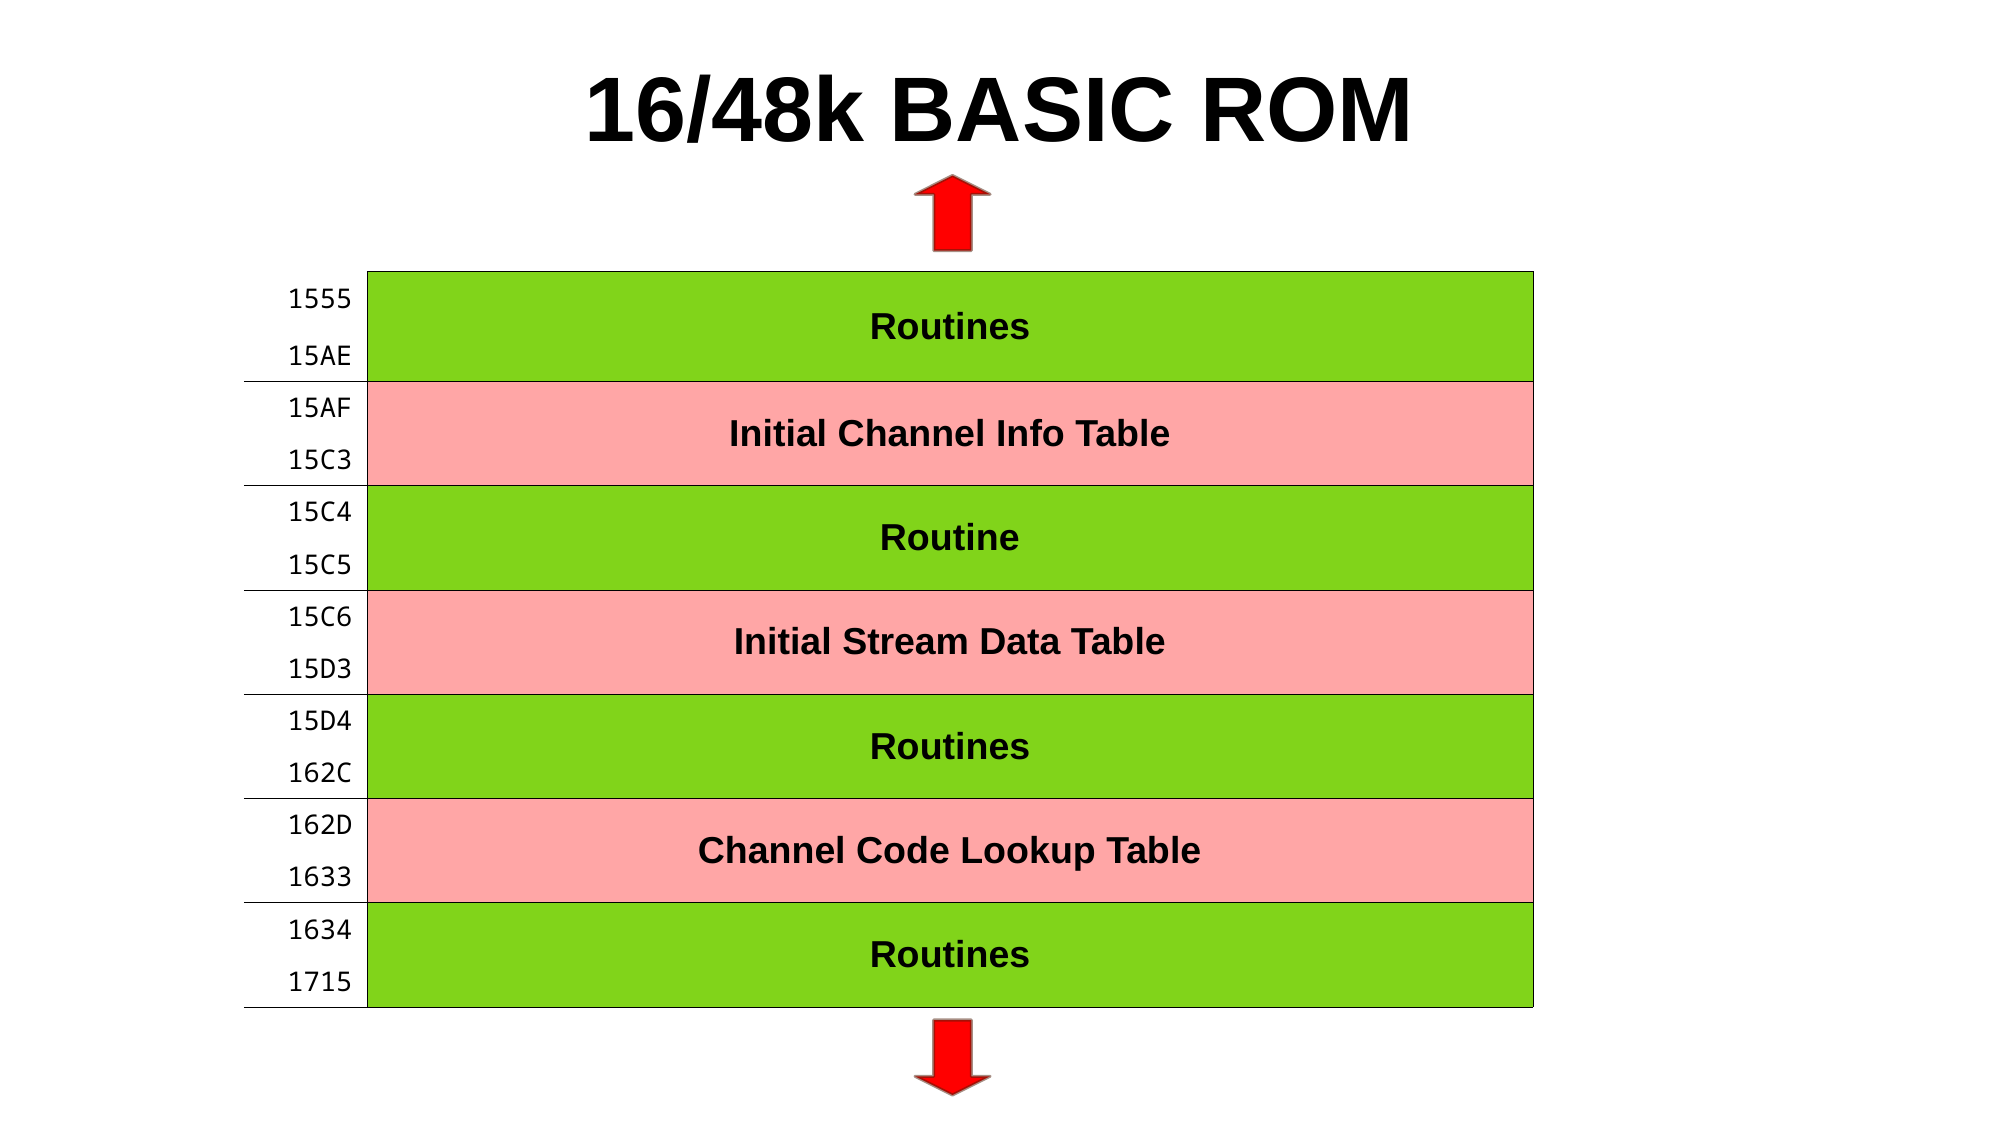

# 16/48k BASIC ROM
| 1555 | Routines |
| --- | --- |
| 15AE | |
| 15AF | Initial Channel Info Table |
| 15C3 | |
| 15C4 | Routine |
| 15C5 | |
| 15C6 | Initial Stream Data Table |
| 15D3 | |
| 15D4 | Routines |
| 162C | |
| 162D | Channel Code Lookup Table |
| 1633 | |
| 1634 | Routines |
| 1715 | |